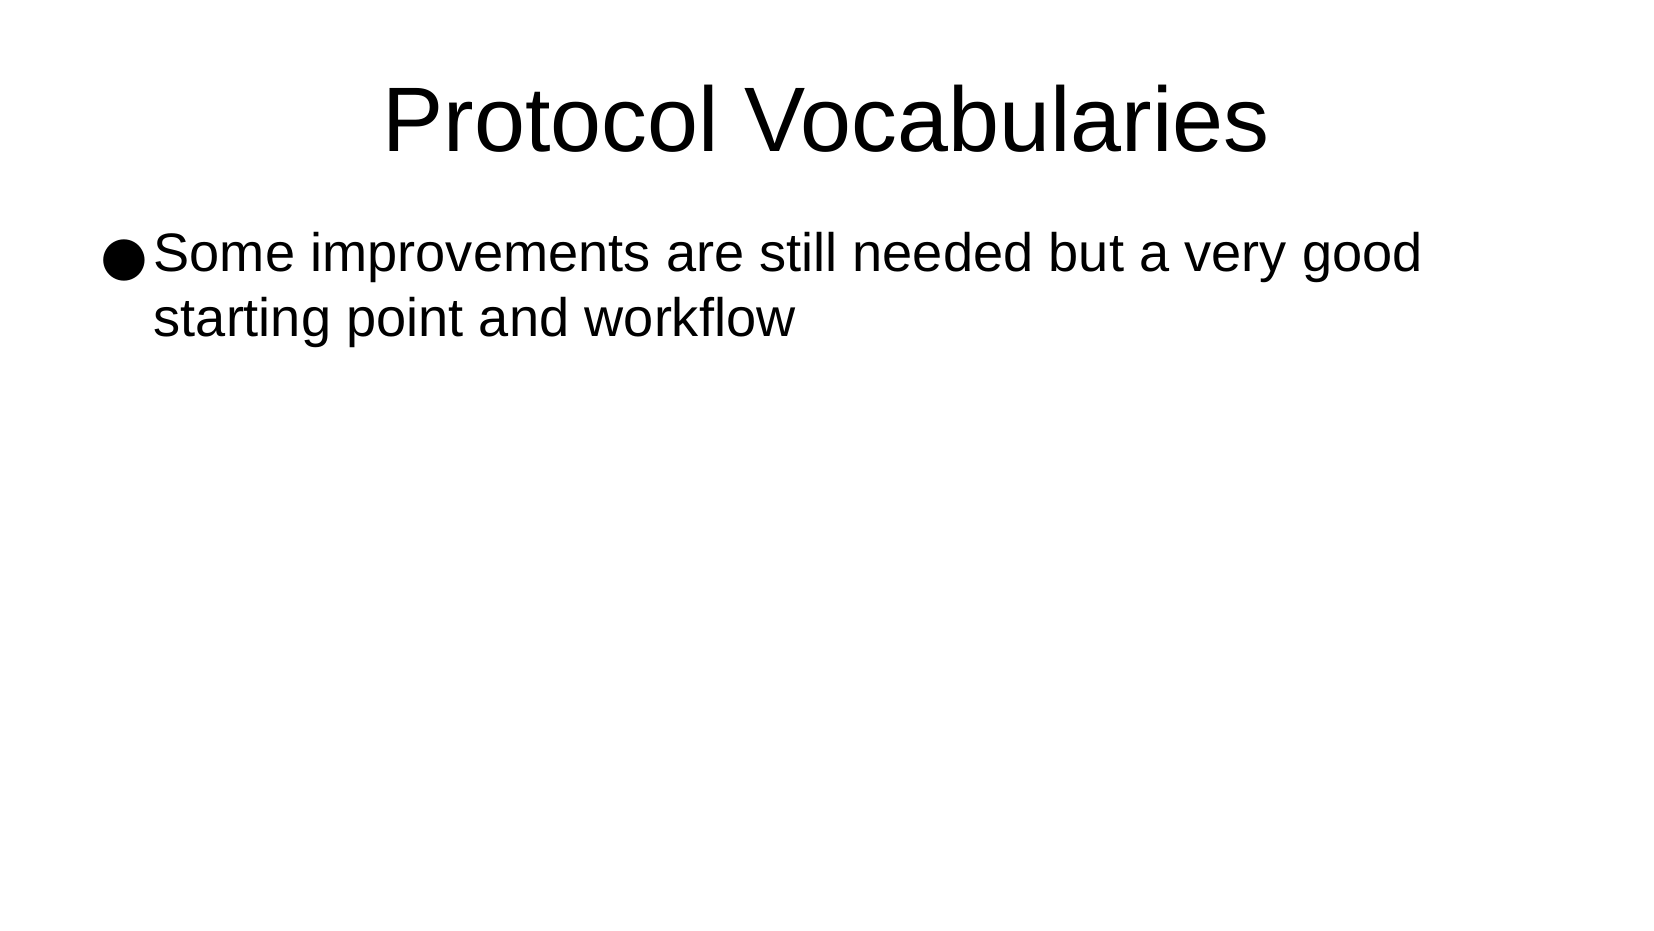

Protocol Vocabularies
Some improvements are still needed but a very good starting point and workflow